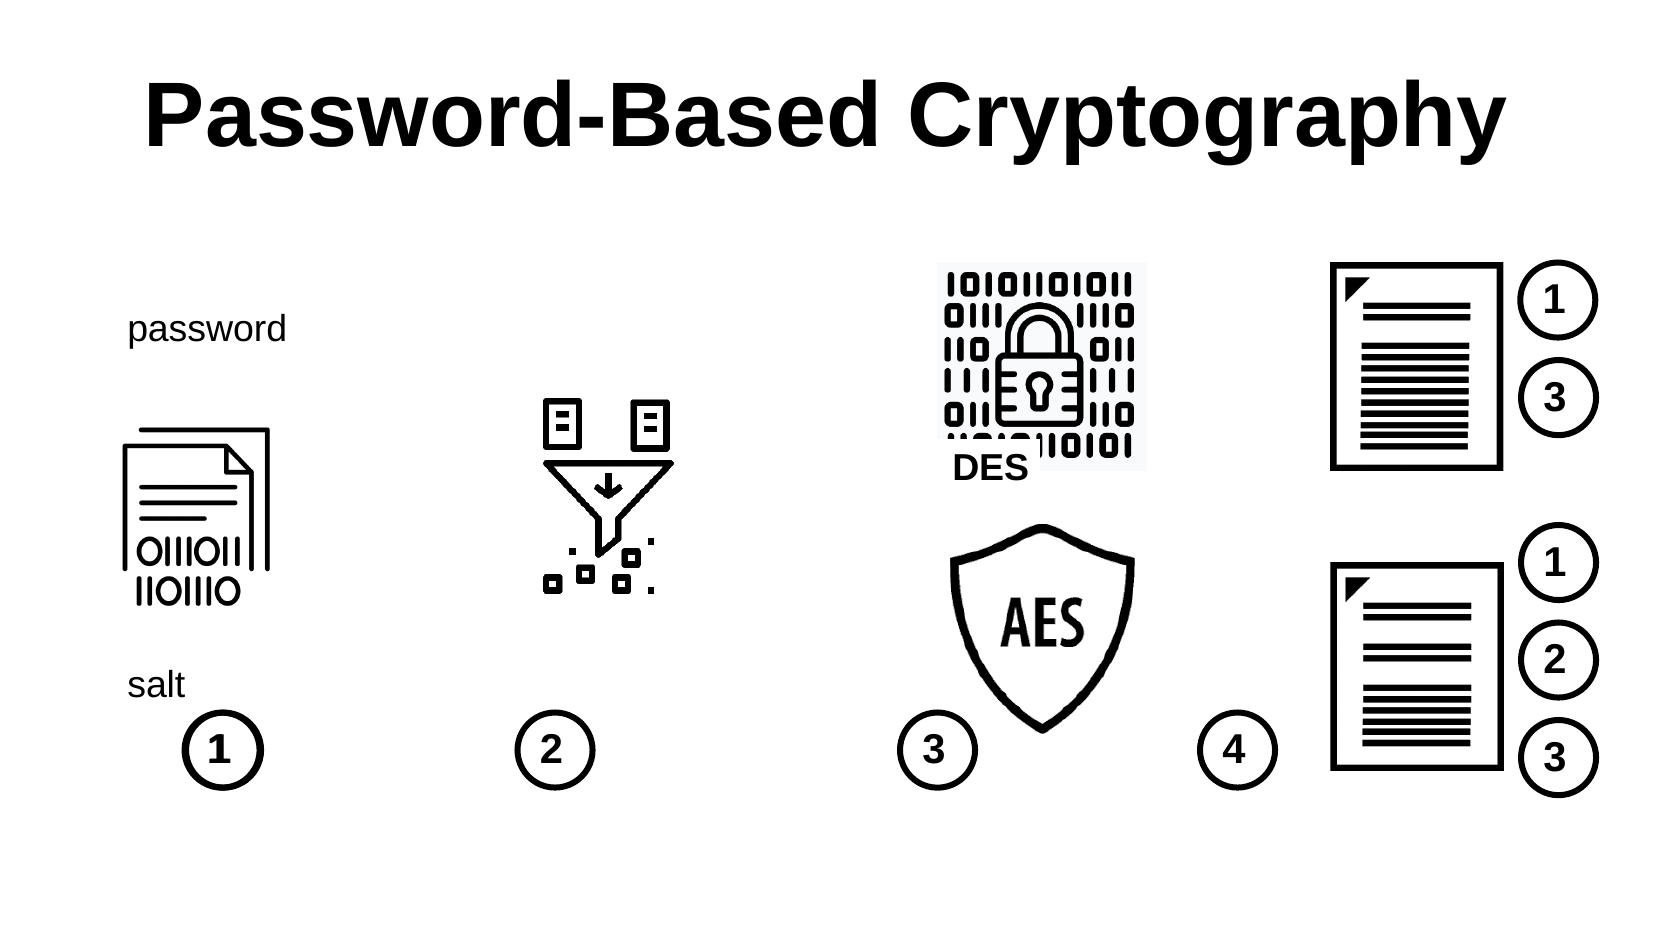

# Password-Based Cryptography
1
password
3
DES
1
2
salt
2
3
4
1
1
3